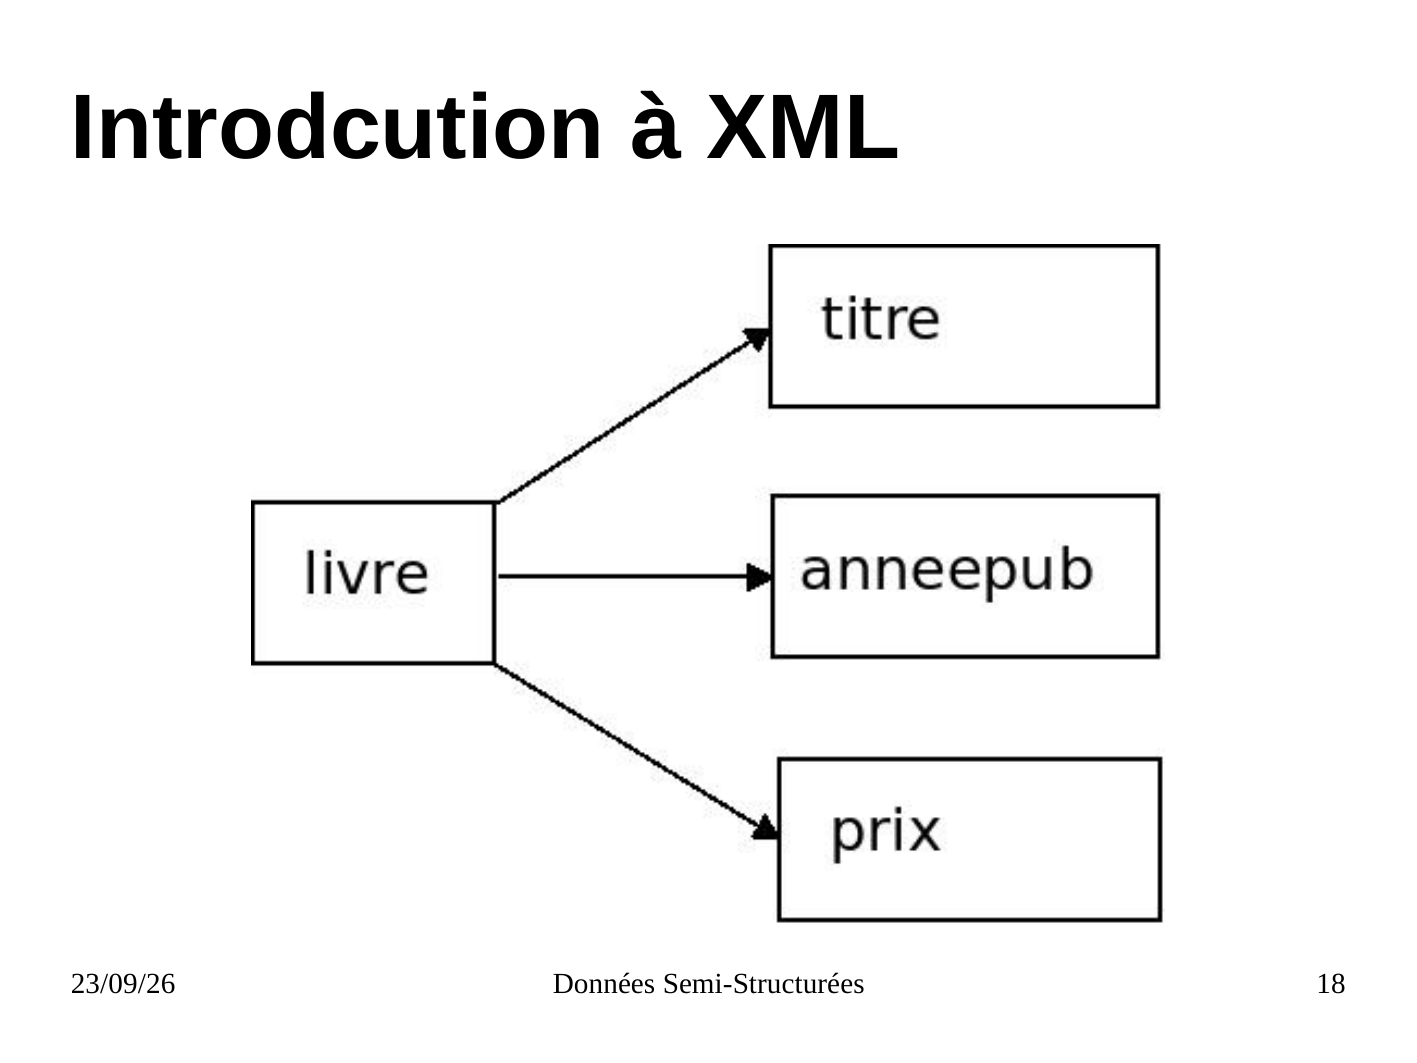

# Introdcution à XML
Données Semi-Structurées
18